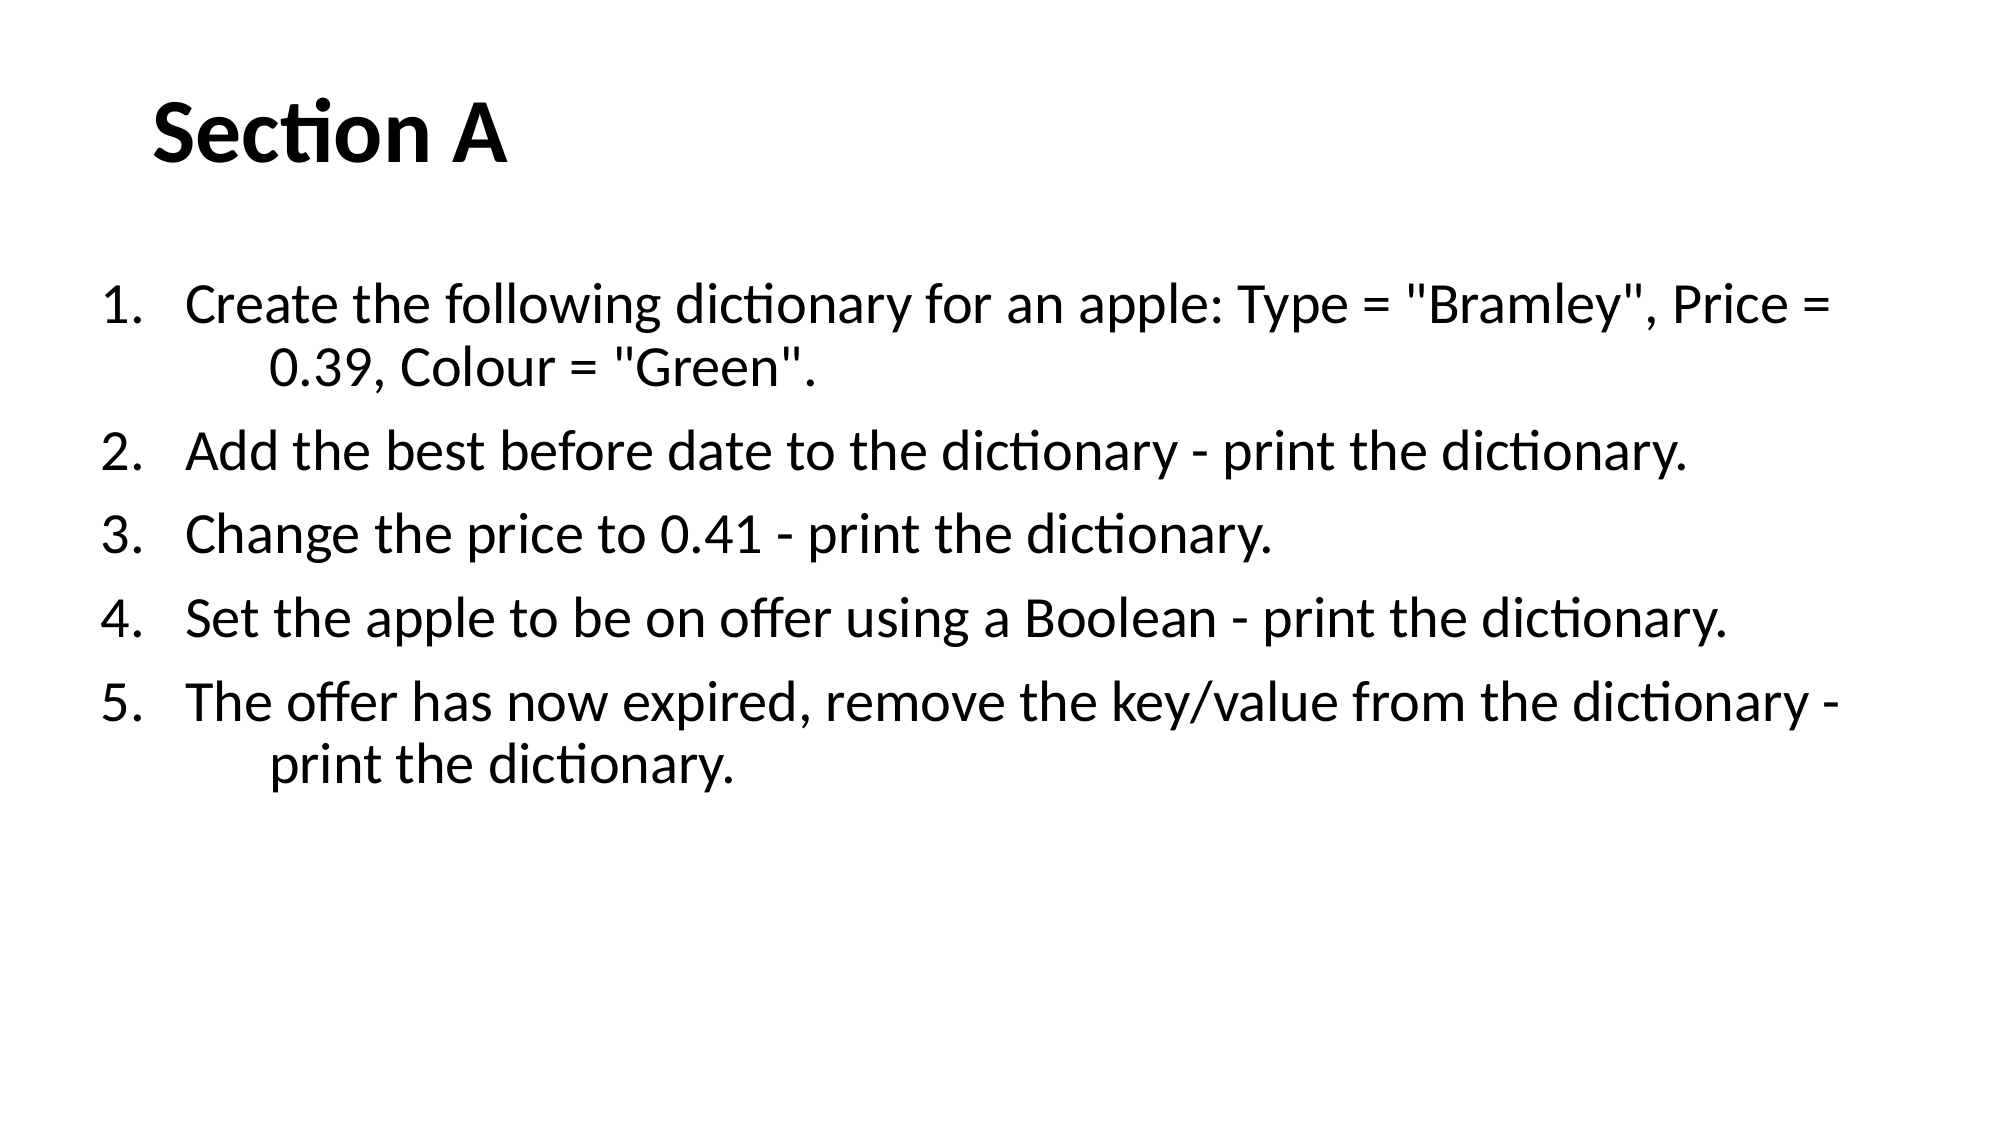

# Section A
Create the following dictionary for an apple: Type = "Bramley", Price = 0.39, Colour = "Green".
Add the best before date to the dictionary - print the dictionary.
Change the price to 0.41 - print the dictionary.
Set the apple to be on offer using a Boolean - print the dictionary.
The offer has now expired, remove the key/value from the dictionary - print the dictionary.